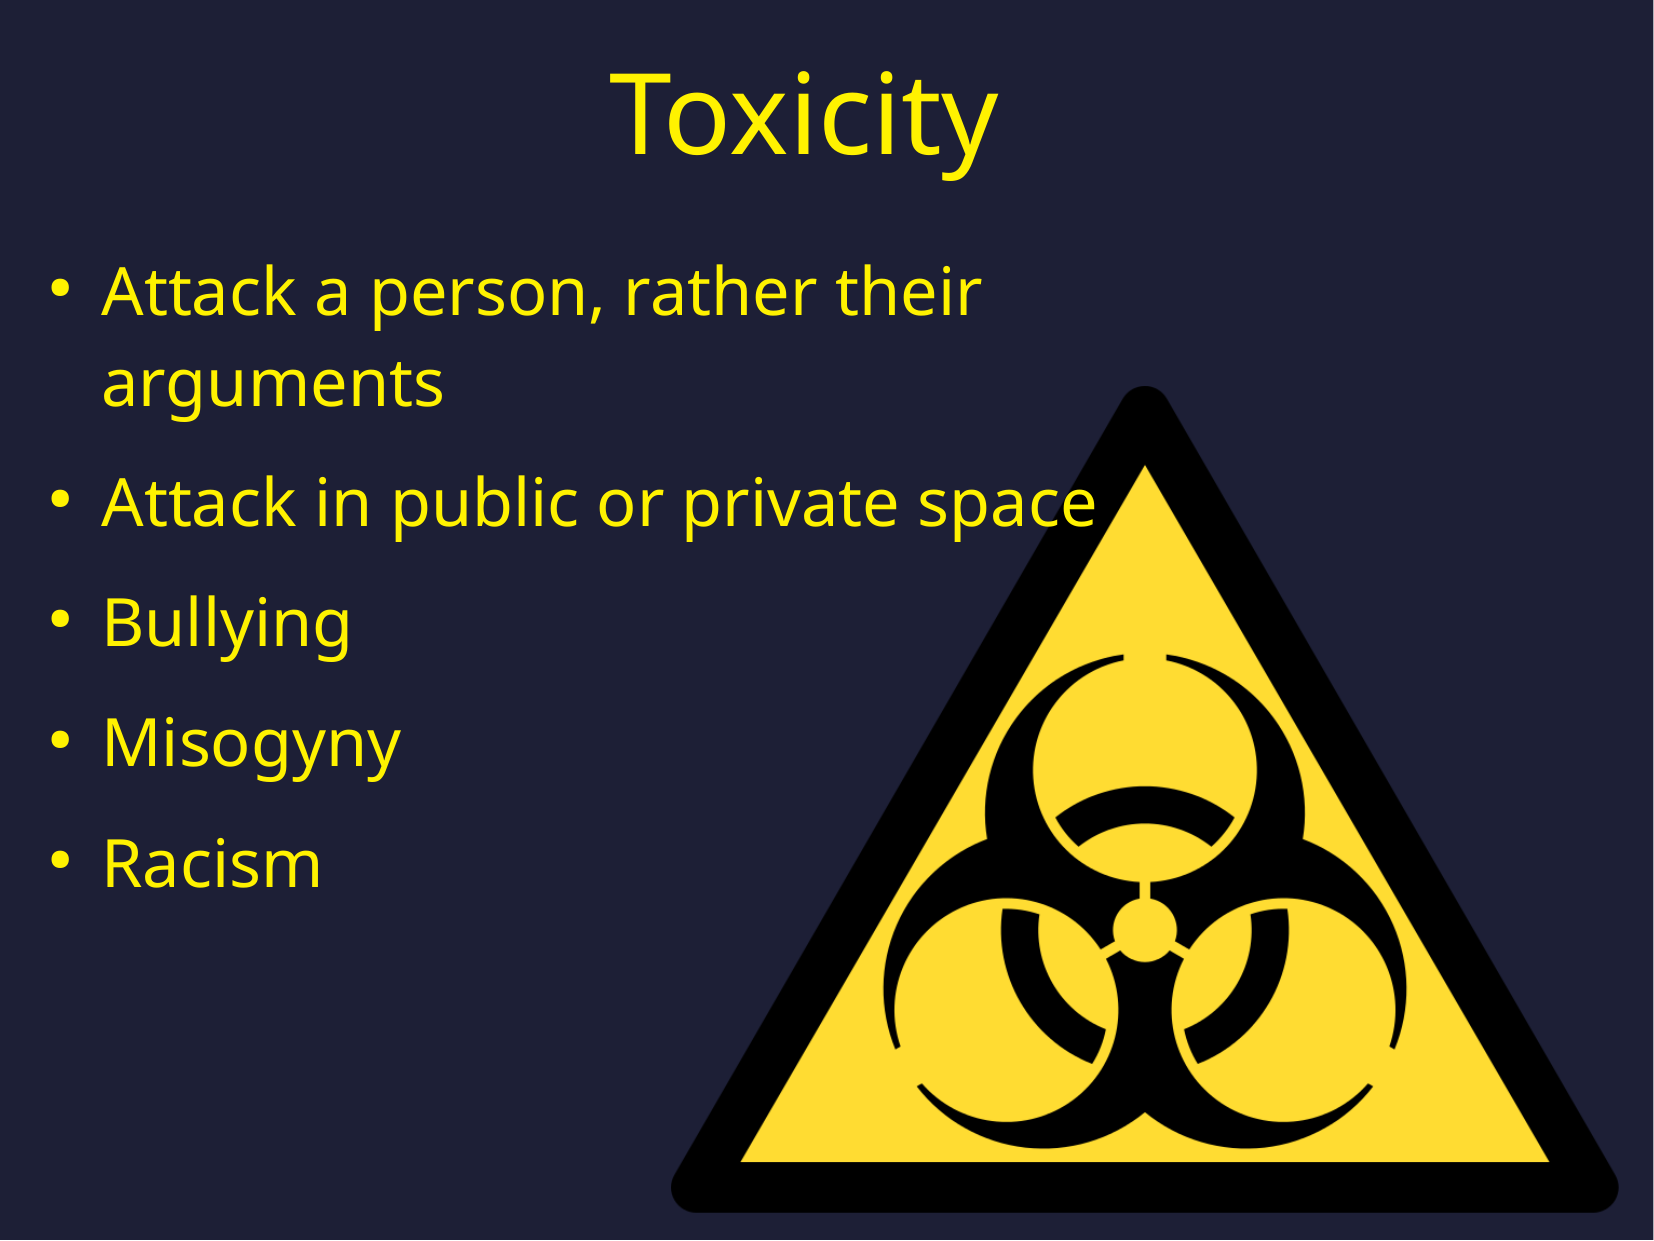

Toxicity
# Attack a person, rather their arguments
Attack in public or private space
Bullying
Misogyny
Racism